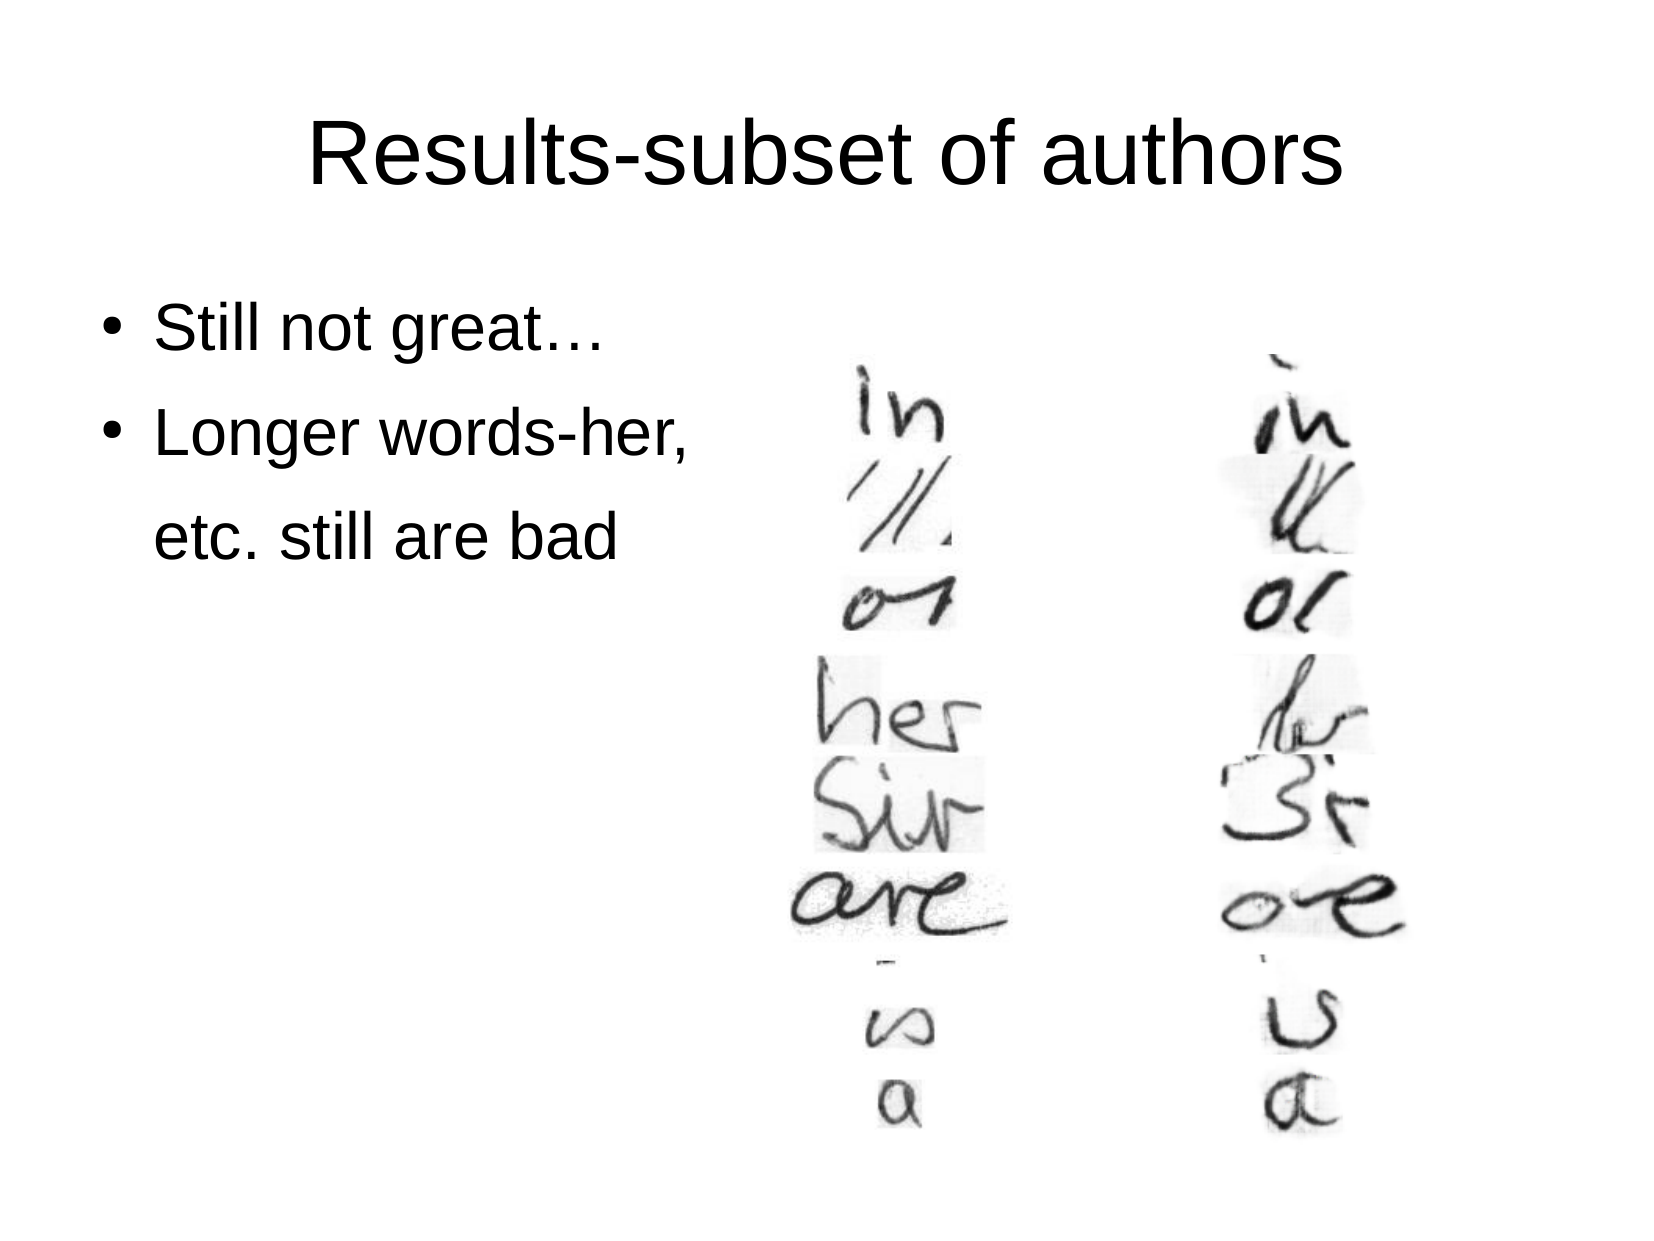

# Results-subset of authors
Still not great…
Longer words-her, sir,
etc. still are bad